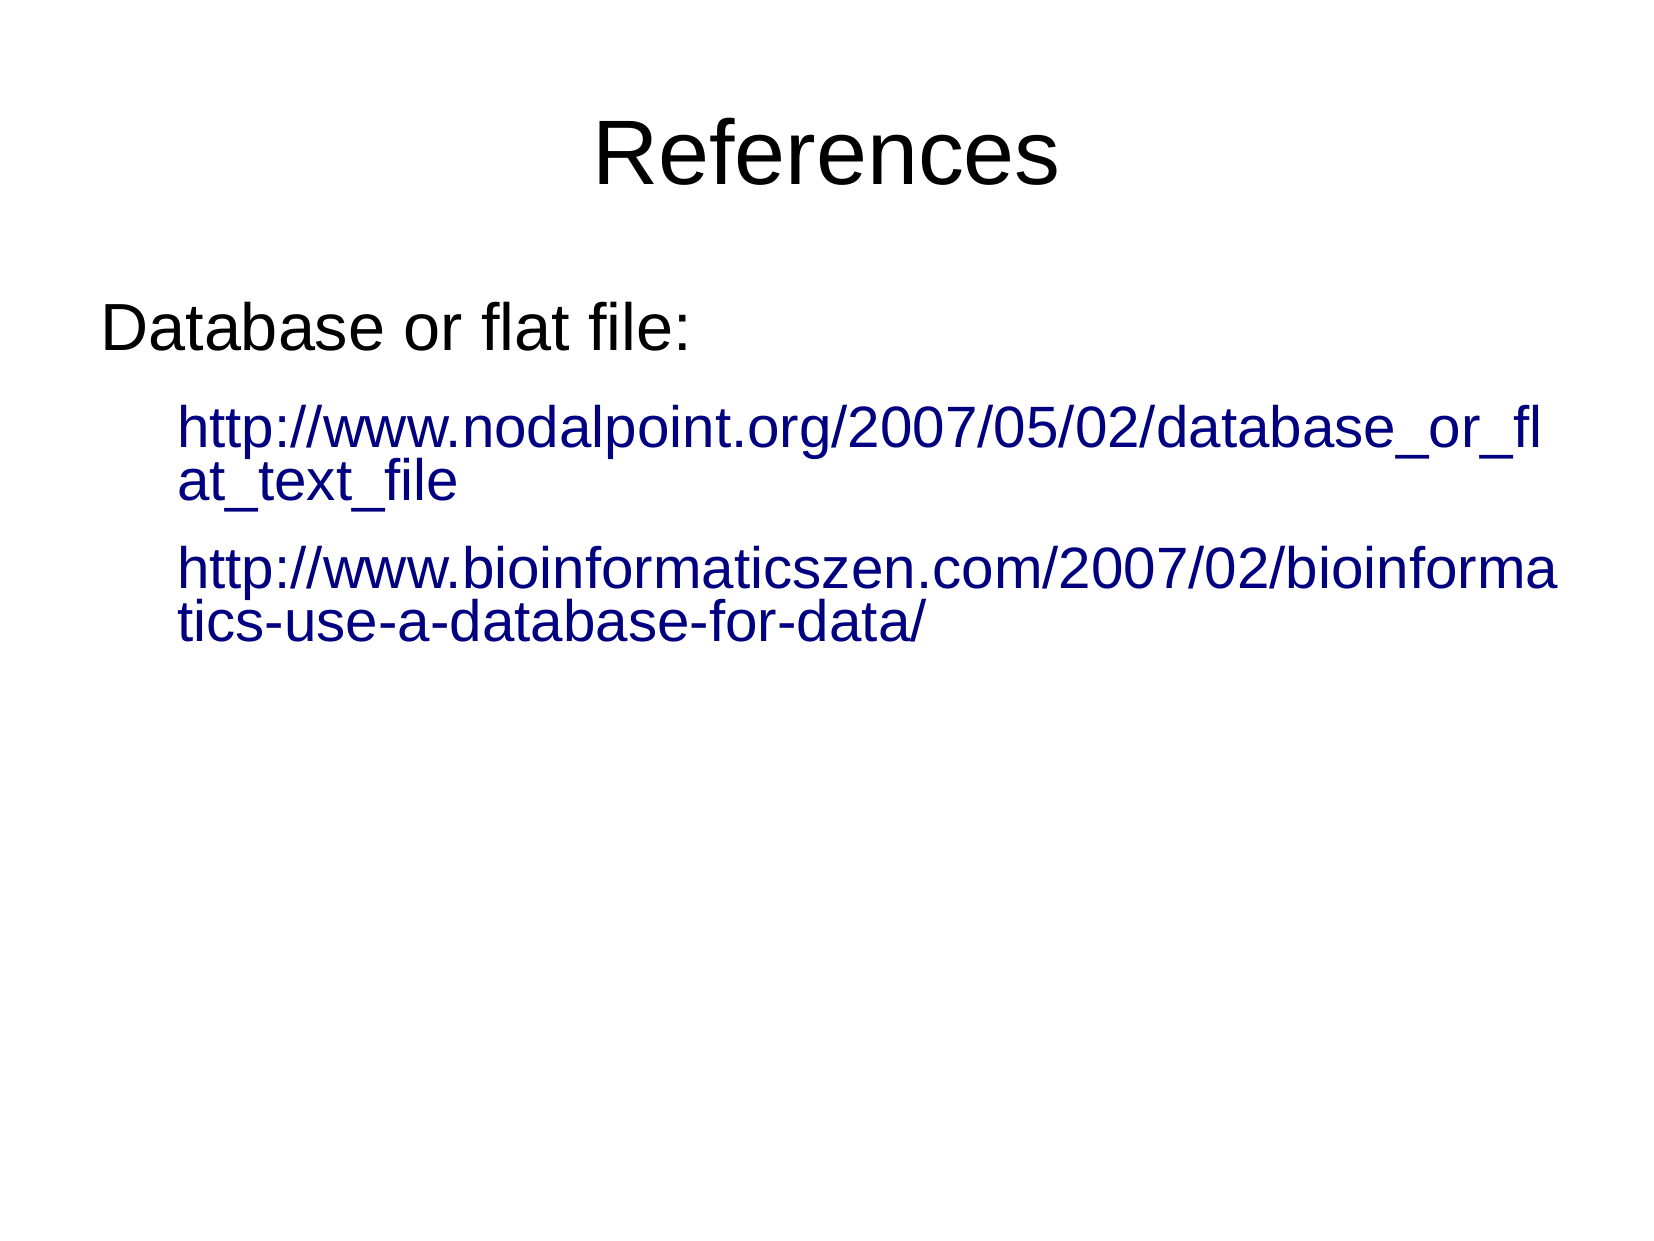

# References
Database or flat file:
http://www.nodalpoint.org/2007/05/02/database_or_flat_text_file
http://www.bioinformaticszen.com/2007/02/bioinformatics-use-a-database-for-data/